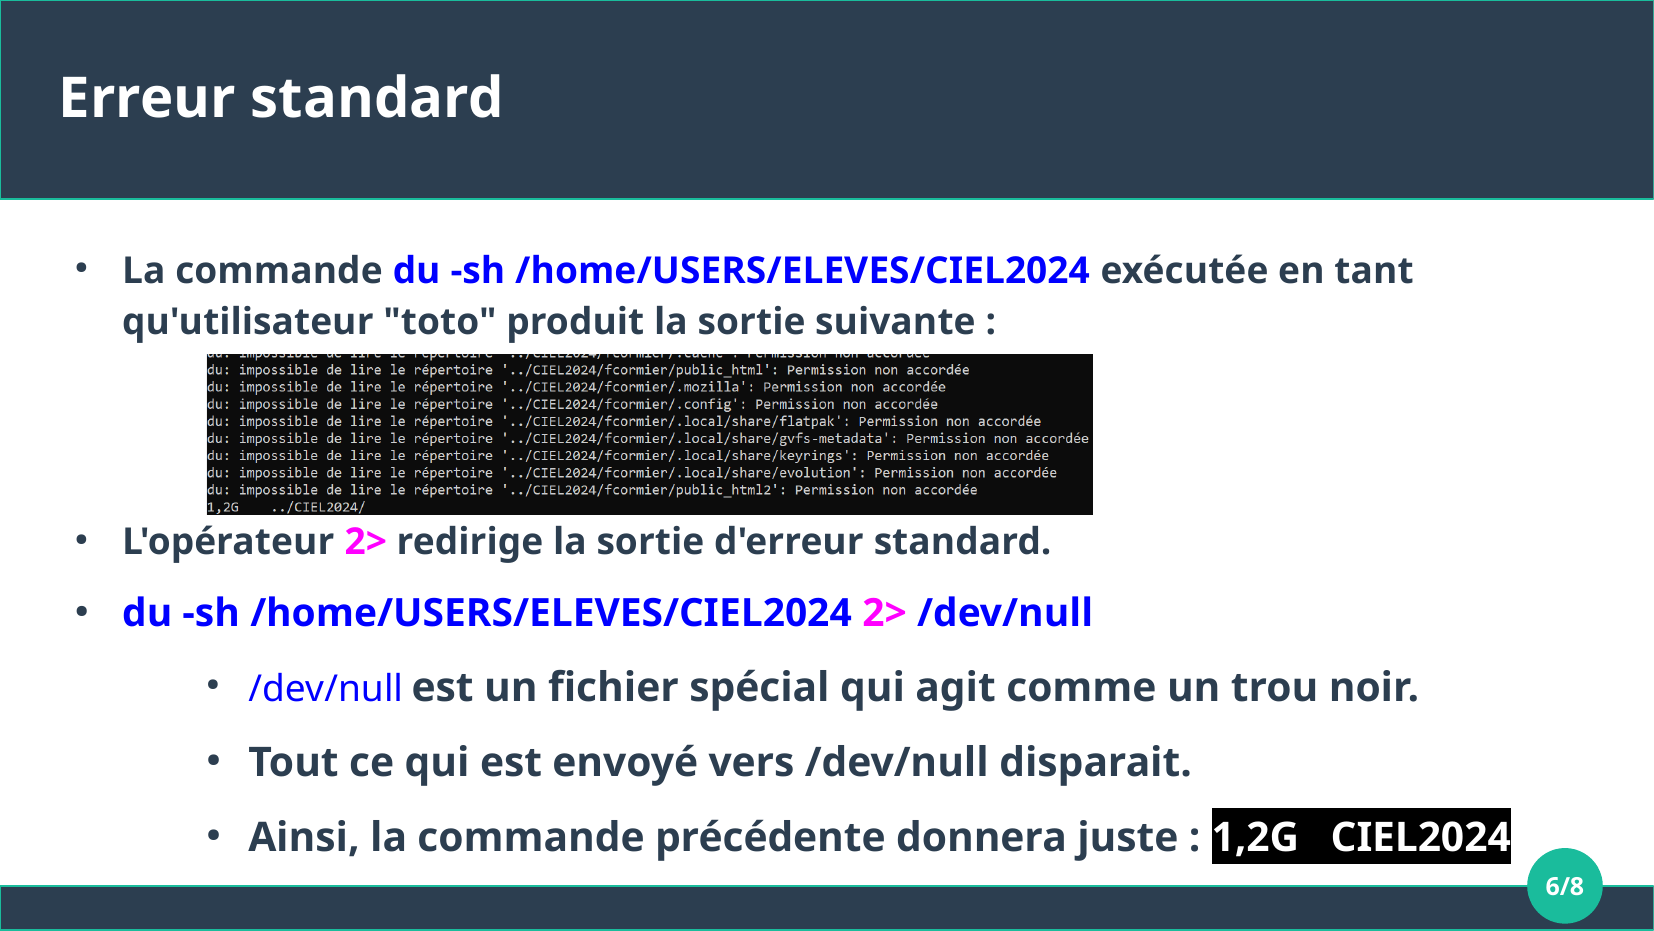

# Erreur standard
La commande du -sh /home/USERS/ELEVES/CIEL2024 exécutée en tant qu'utilisateur "toto" produit la sortie suivante :
L'opérateur 2> redirige la sortie d'erreur standard.
du -sh /home/USERS/ELEVES/CIEL2024 2> /dev/null
/dev/null est un fichier spécial qui agit comme un trou noir.
Tout ce qui est envoyé vers /dev/null disparait.
Ainsi, la commande précédente donnera juste : 1,2G CIEL2024
6